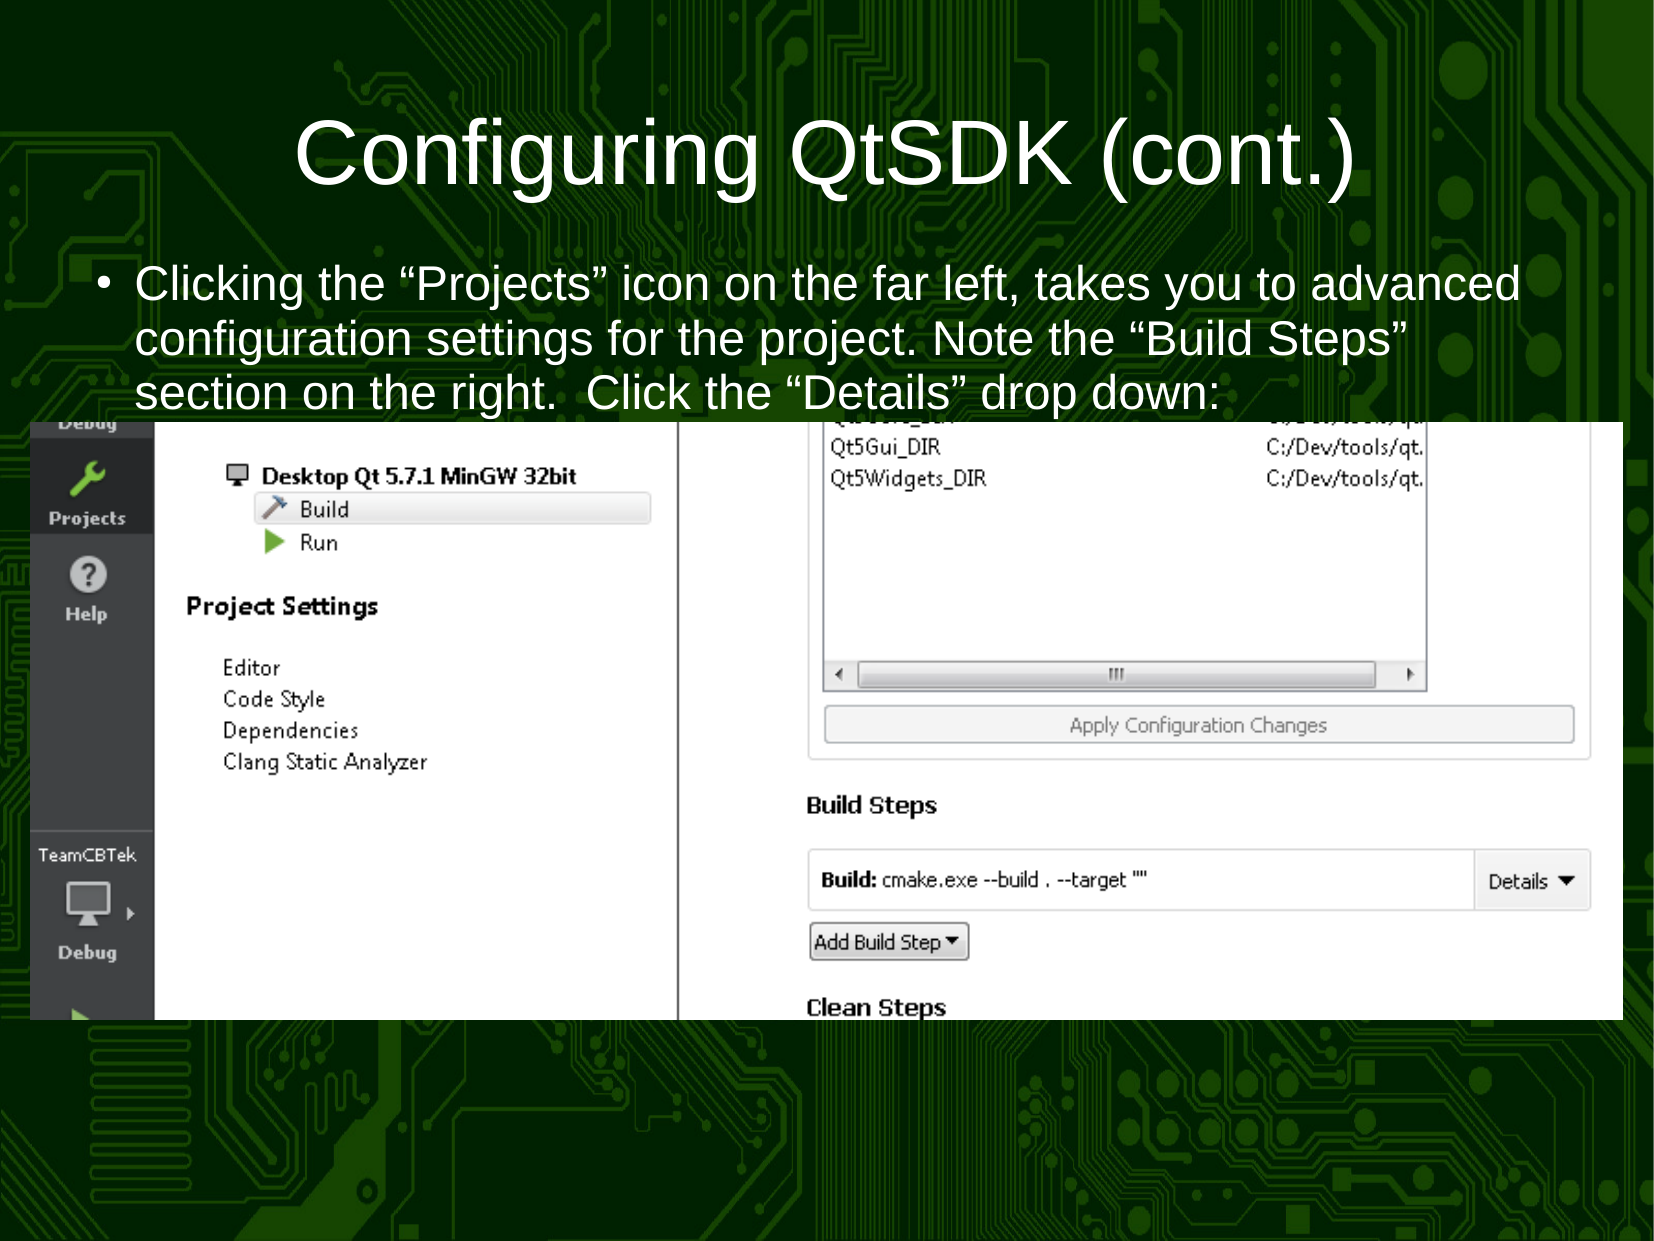

# Configuring QtSDK (cont.)
Clicking the “Projects” icon on the far left, takes you to advanced configuration settings for the project. Note the “Build Steps” section on the right. Click the “Details” drop down: